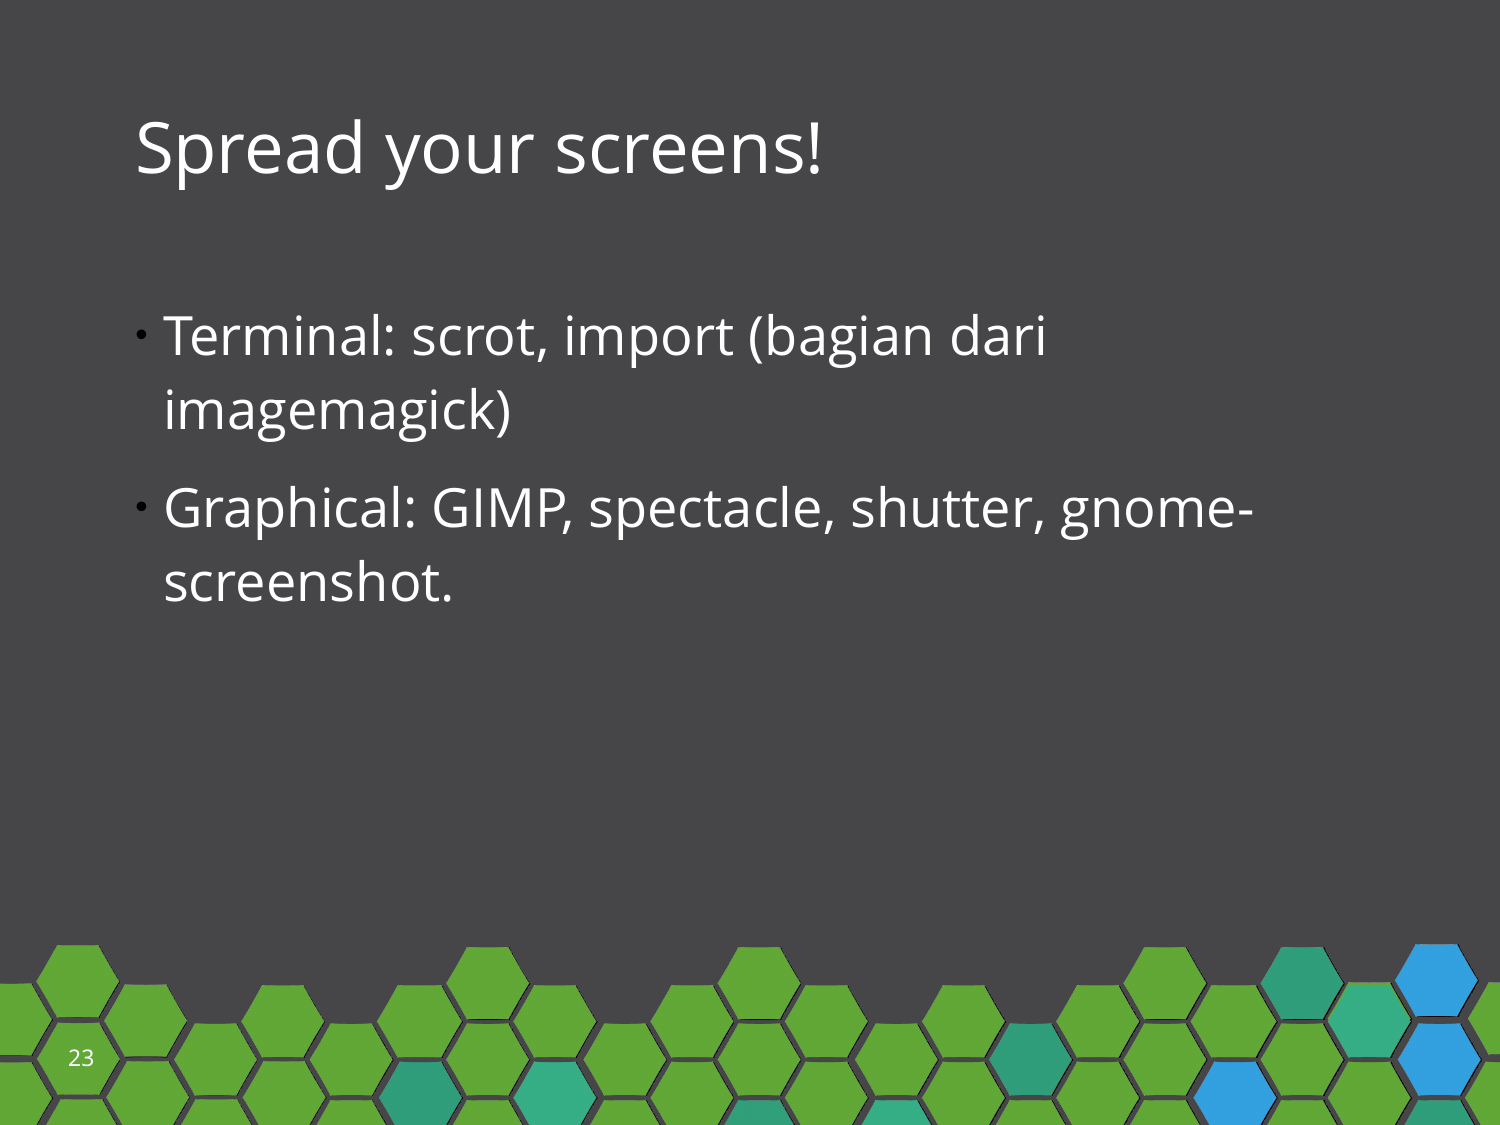

# Spread your screens!
Terminal: scrot, import (bagian dari imagemagick)
Graphical: GIMP, spectacle, shutter, gnome-screenshot.